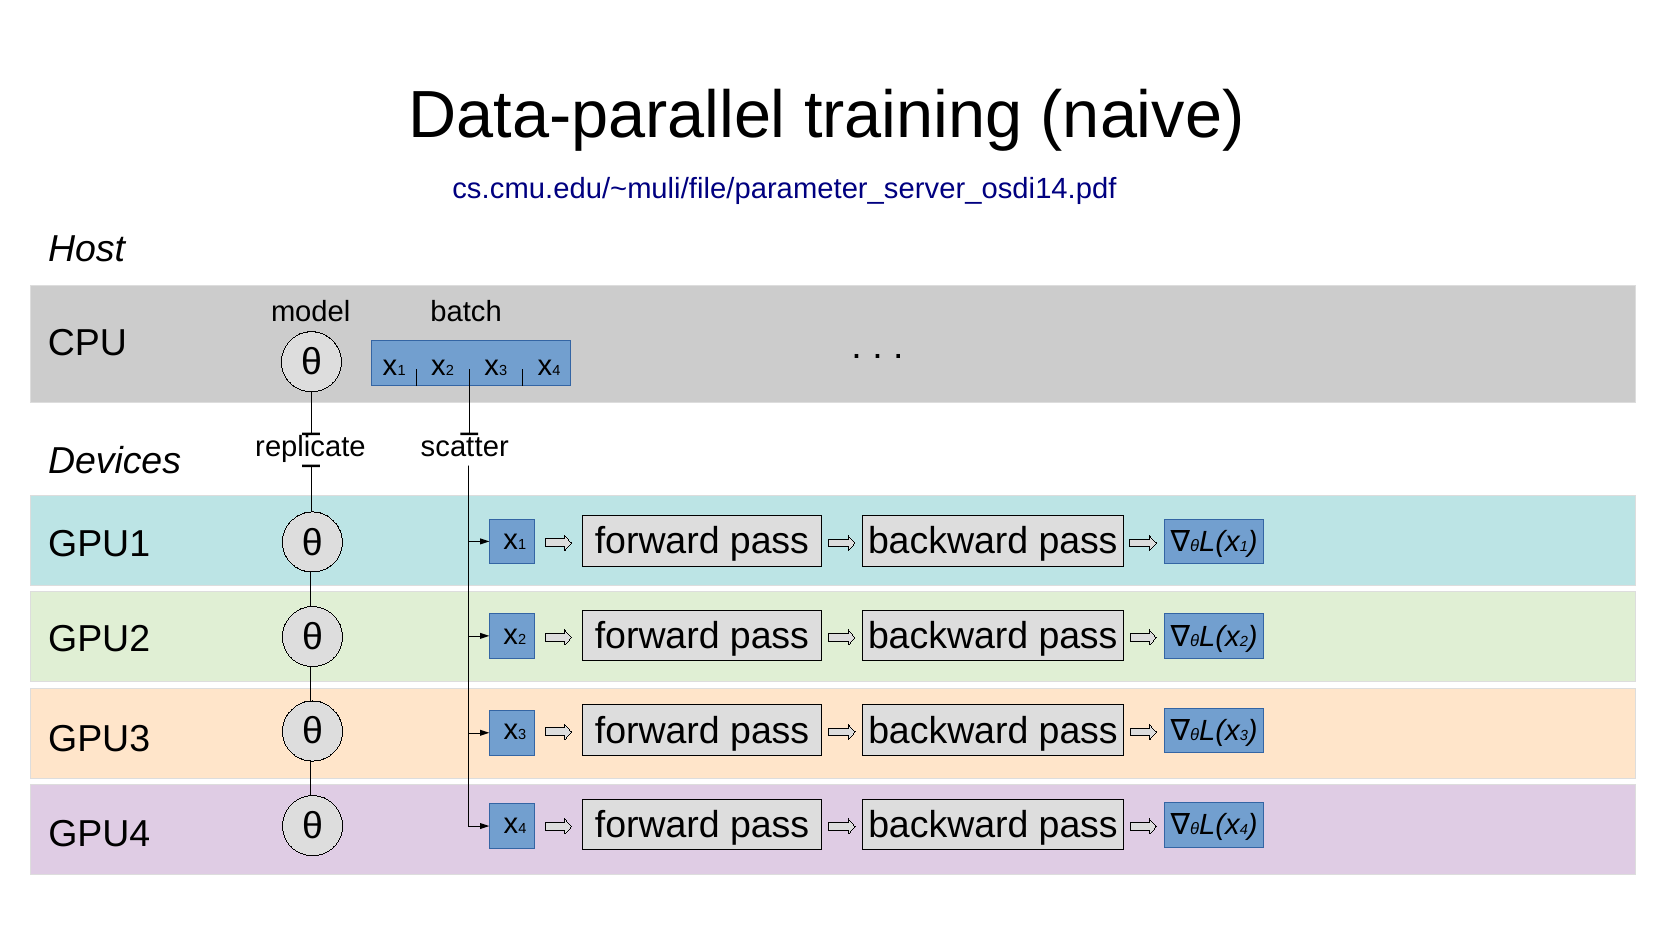

# Data-parallel training (naive)
cs.cmu.edu/~muli/file/parameter_server_osdi14.pdf
Host
batch
model
CPU
. . .
θ
x1
x2
x3
x4
replicate
scatter
Devices
θ
GPU1
forward pass
backward pass
x1
∇θL(x1)
θ
GPU2
forward pass
backward pass
x2
∇θL(x2)
θ
forward pass
backward pass
x3
∇θL(x3)
GPU3
θ
forward pass
backward pass
x4
∇θL(x4)
GPU4